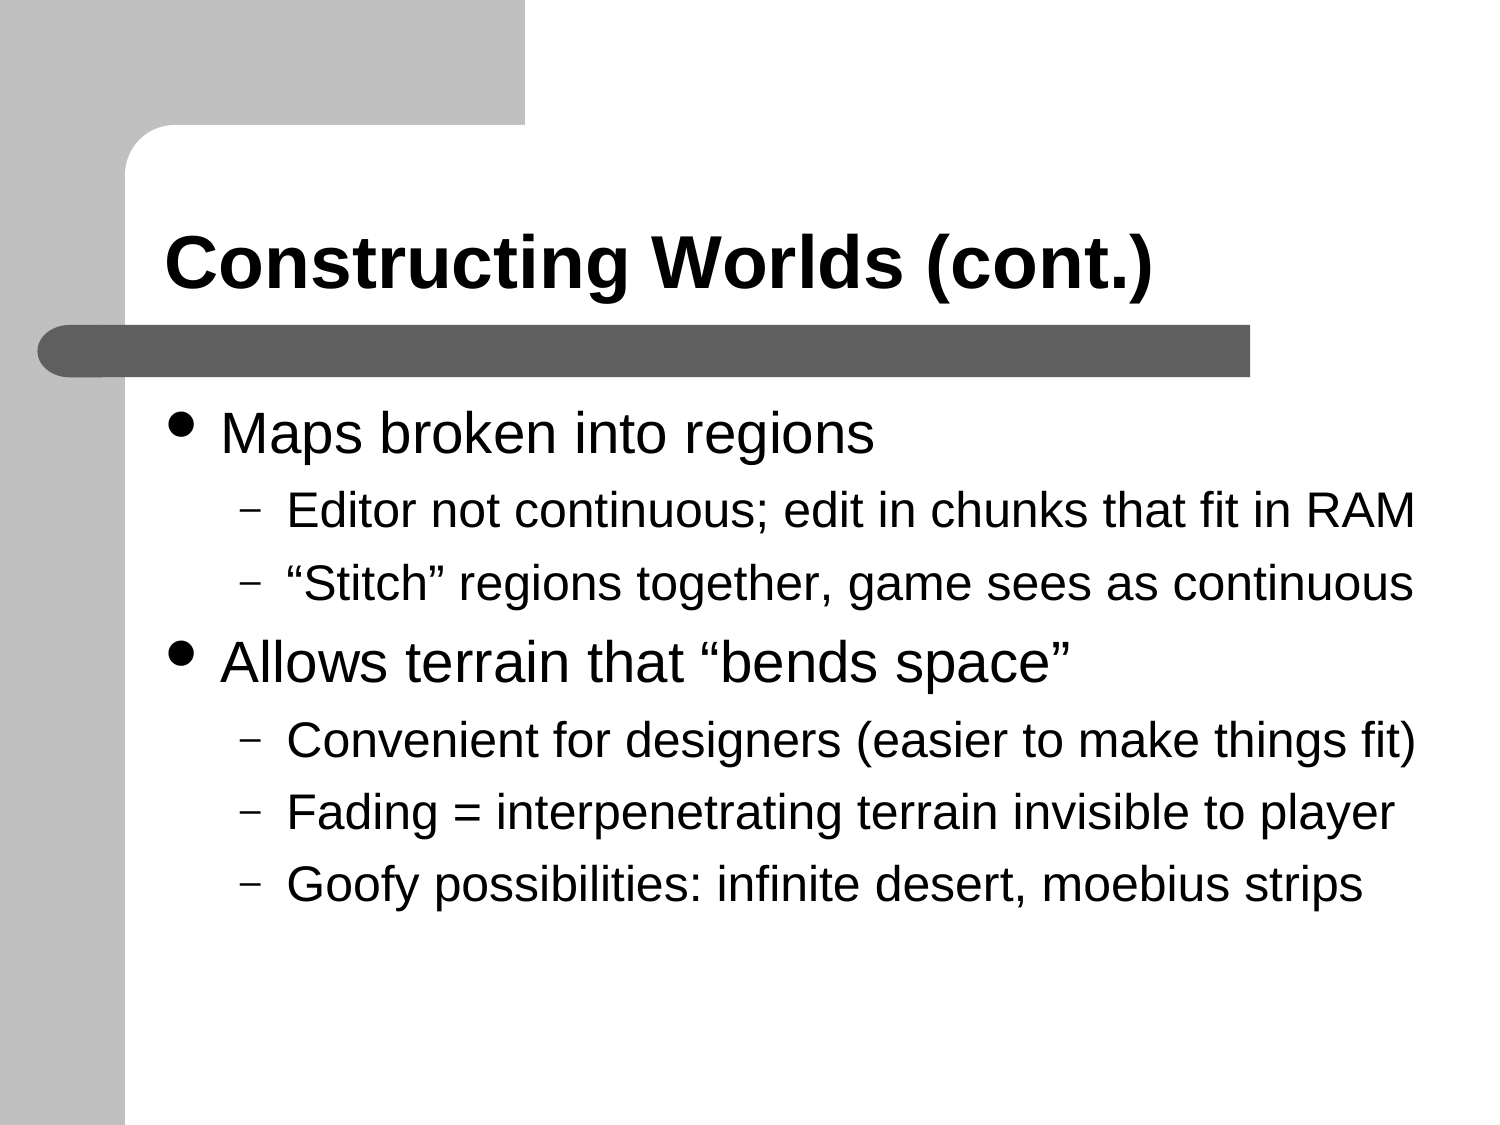

# Constructing Worlds (cont.)
Maps broken into regions
Editor not continuous; edit in chunks that fit in RAM
“Stitch” regions together, game sees as continuous
Allows terrain that “bends space”
Convenient for designers (easier to make things fit)
Fading = interpenetrating terrain invisible to player
Goofy possibilities: infinite desert, moebius strips